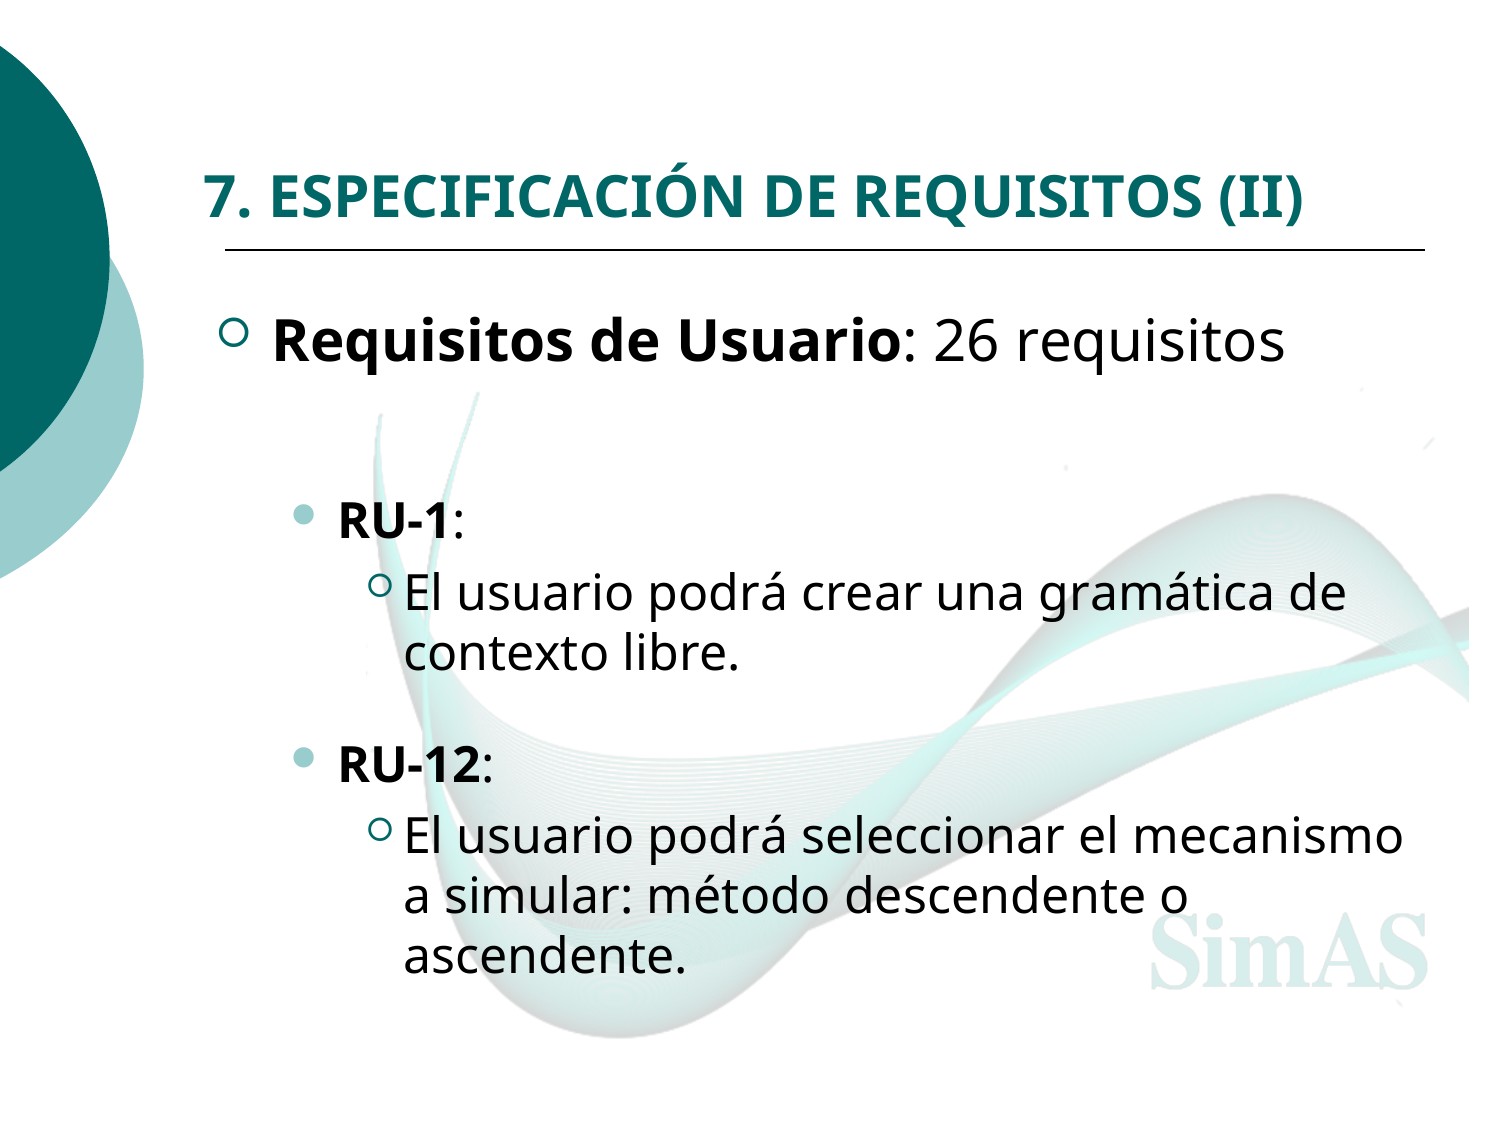

# 7. ESPECIFICACIÓN DE REQUISITOS (II)
Requisitos de Usuario: 26 requisitos
RU-1:
El usuario podrá crear una gramática de contexto libre.
RU-12:
El usuario podrá seleccionar el mecanismo a simular: método descendente o ascendente.